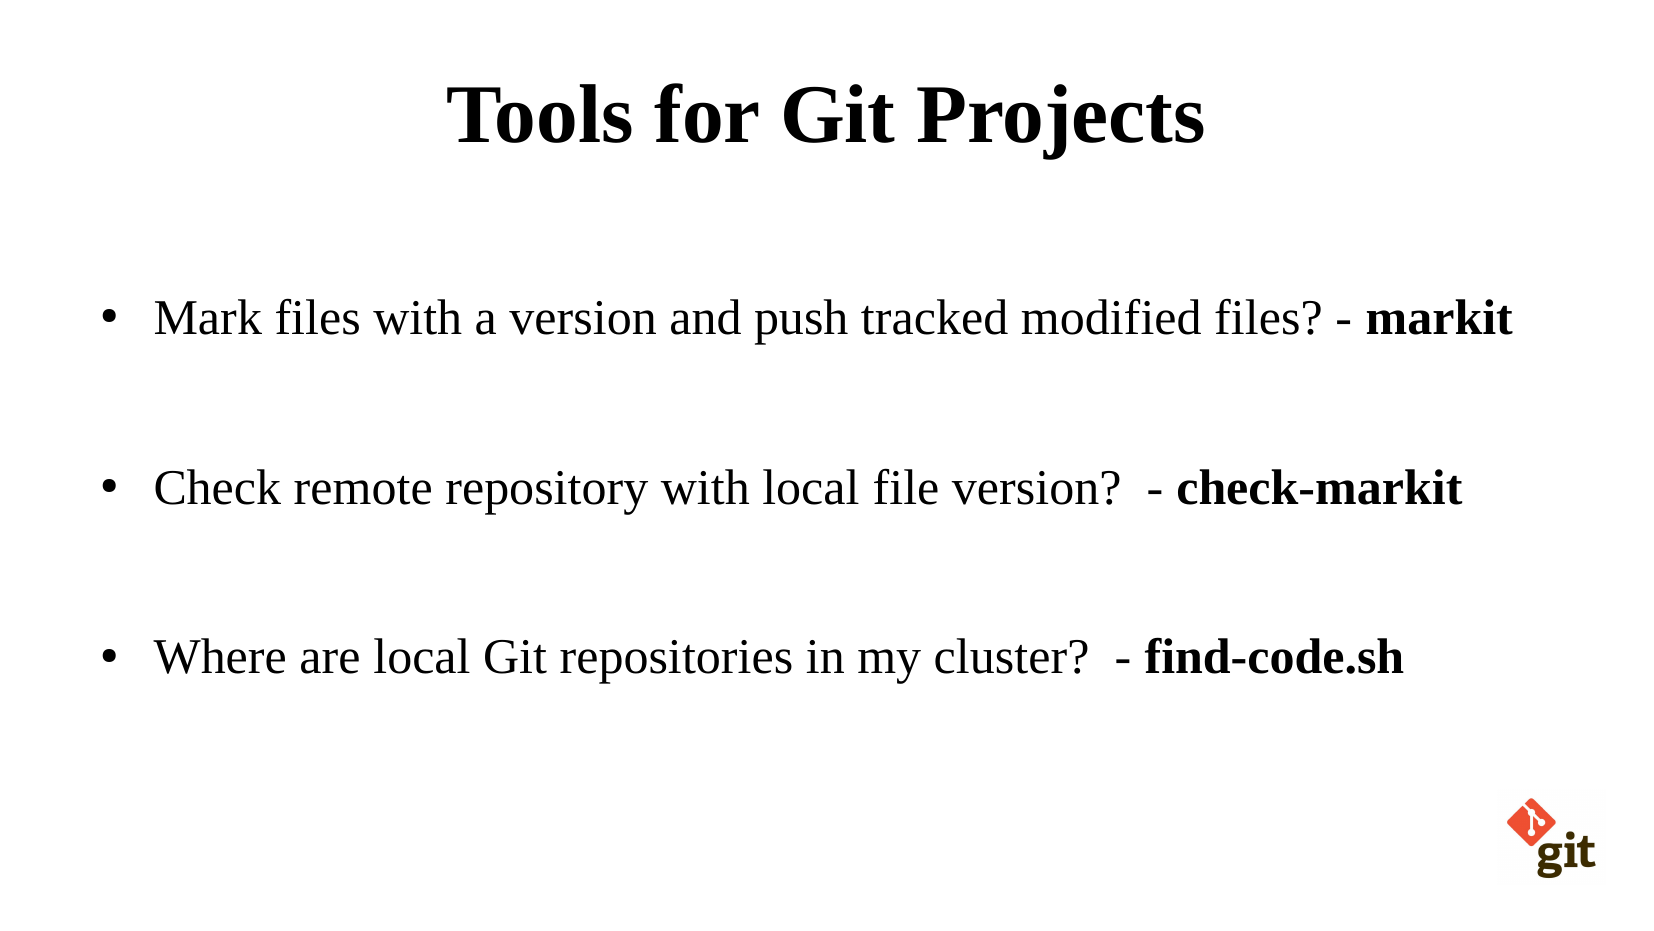

# Tools for Git Projects
Mark files with a version and push tracked modified files? - markit
Check remote repository with local file version? - check-markit
Where are local Git repositories in my cluster? - find-code.sh